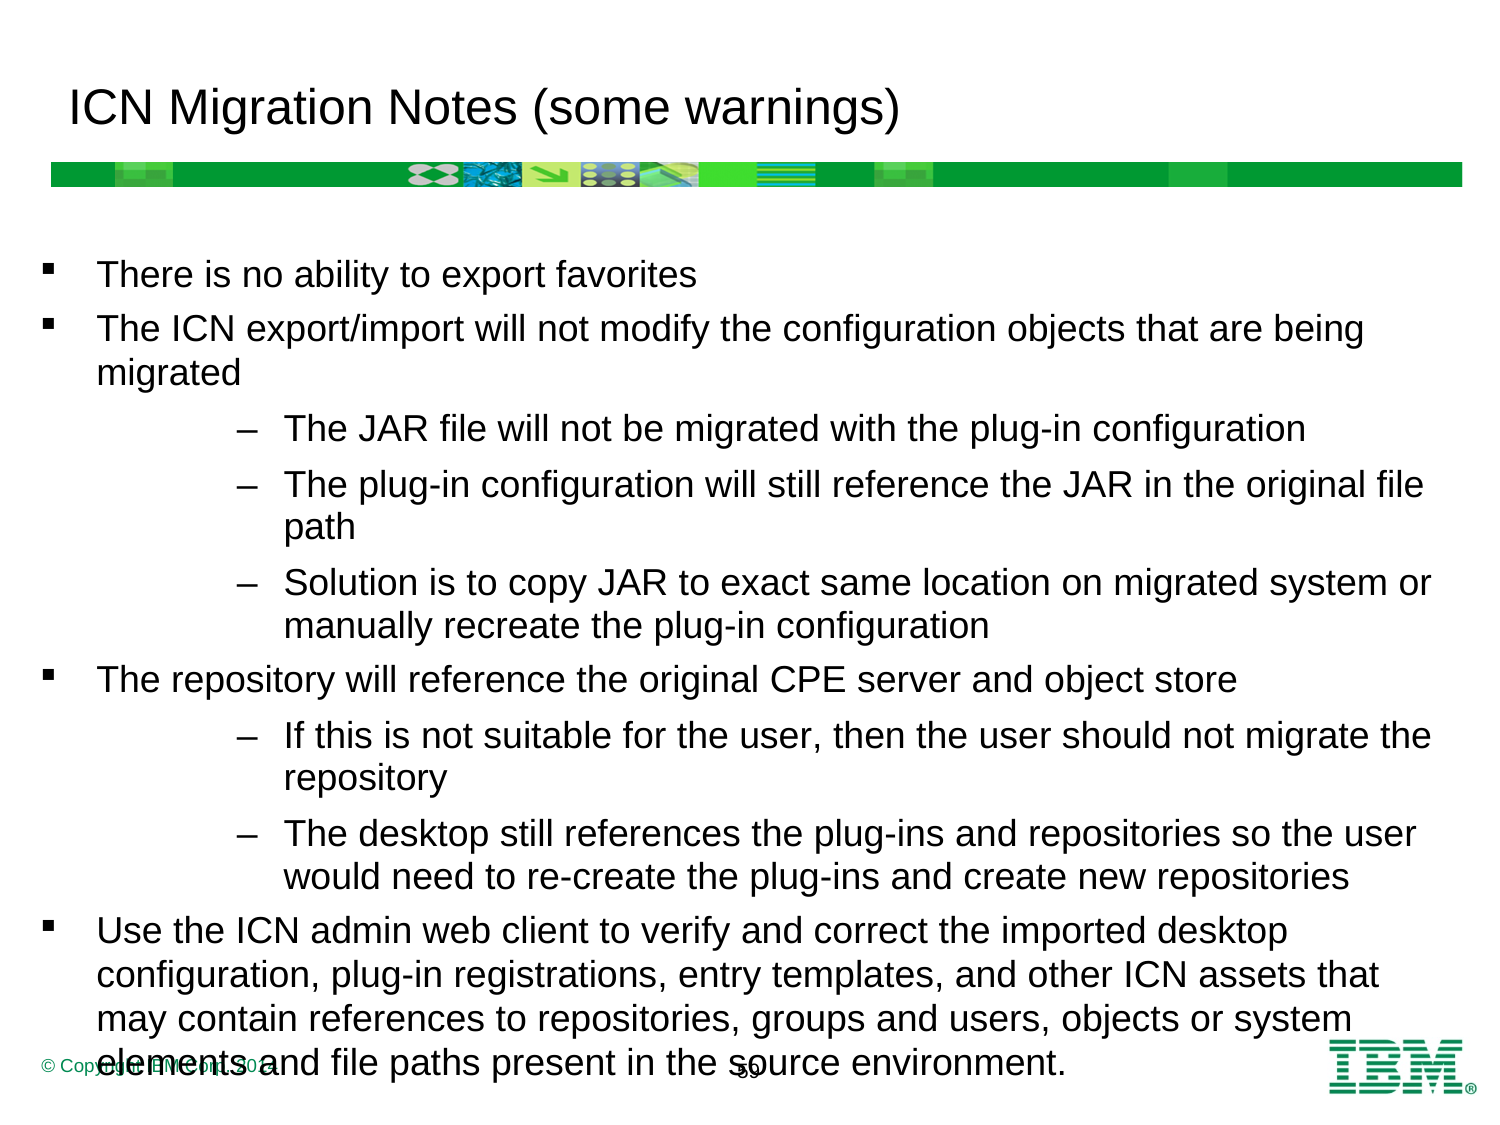

# ICN Migration Notes (some warnings)
There is no ability to export favorites
The ICN export/import will not modify the configuration objects that are being migrated
The JAR file will not be migrated with the plug-in configuration
The plug-in configuration will still reference the JAR in the original file path
Solution is to copy JAR to exact same location on migrated system or manually recreate the plug-in configuration
The repository will reference the original CPE server and object store
If this is not suitable for the user, then the user should not migrate the repository
The desktop still references the plug-ins and repositories so the user would need to re-create the plug-ins and create new repositories
Use the ICN admin web client to verify and correct the imported desktop configuration, plug-in registrations, entry templates, and other ICN assets that may contain references to repositories, groups and users, objects or system elements and file paths present in the source environment.
59